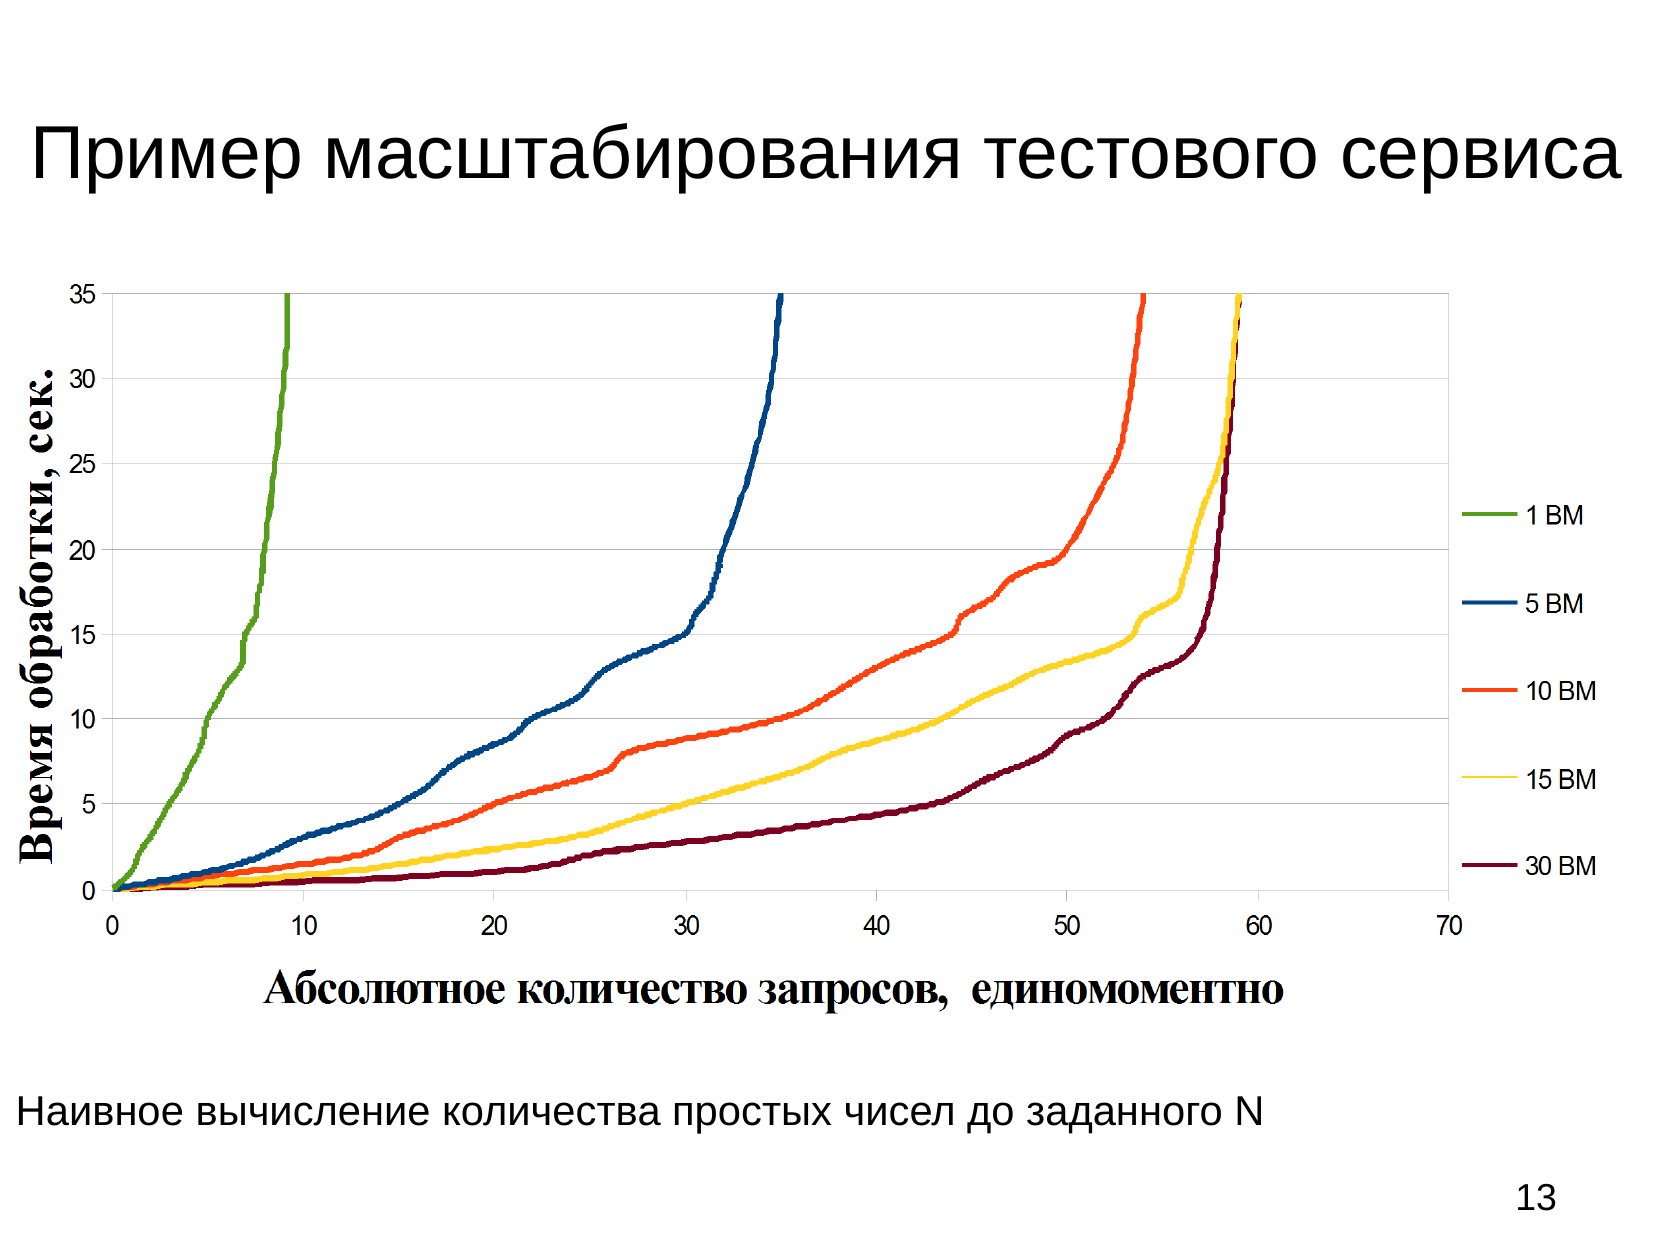

# Пример масштабирования тестового сервиса
Наивное вычисление количества простых чисел до заданного N